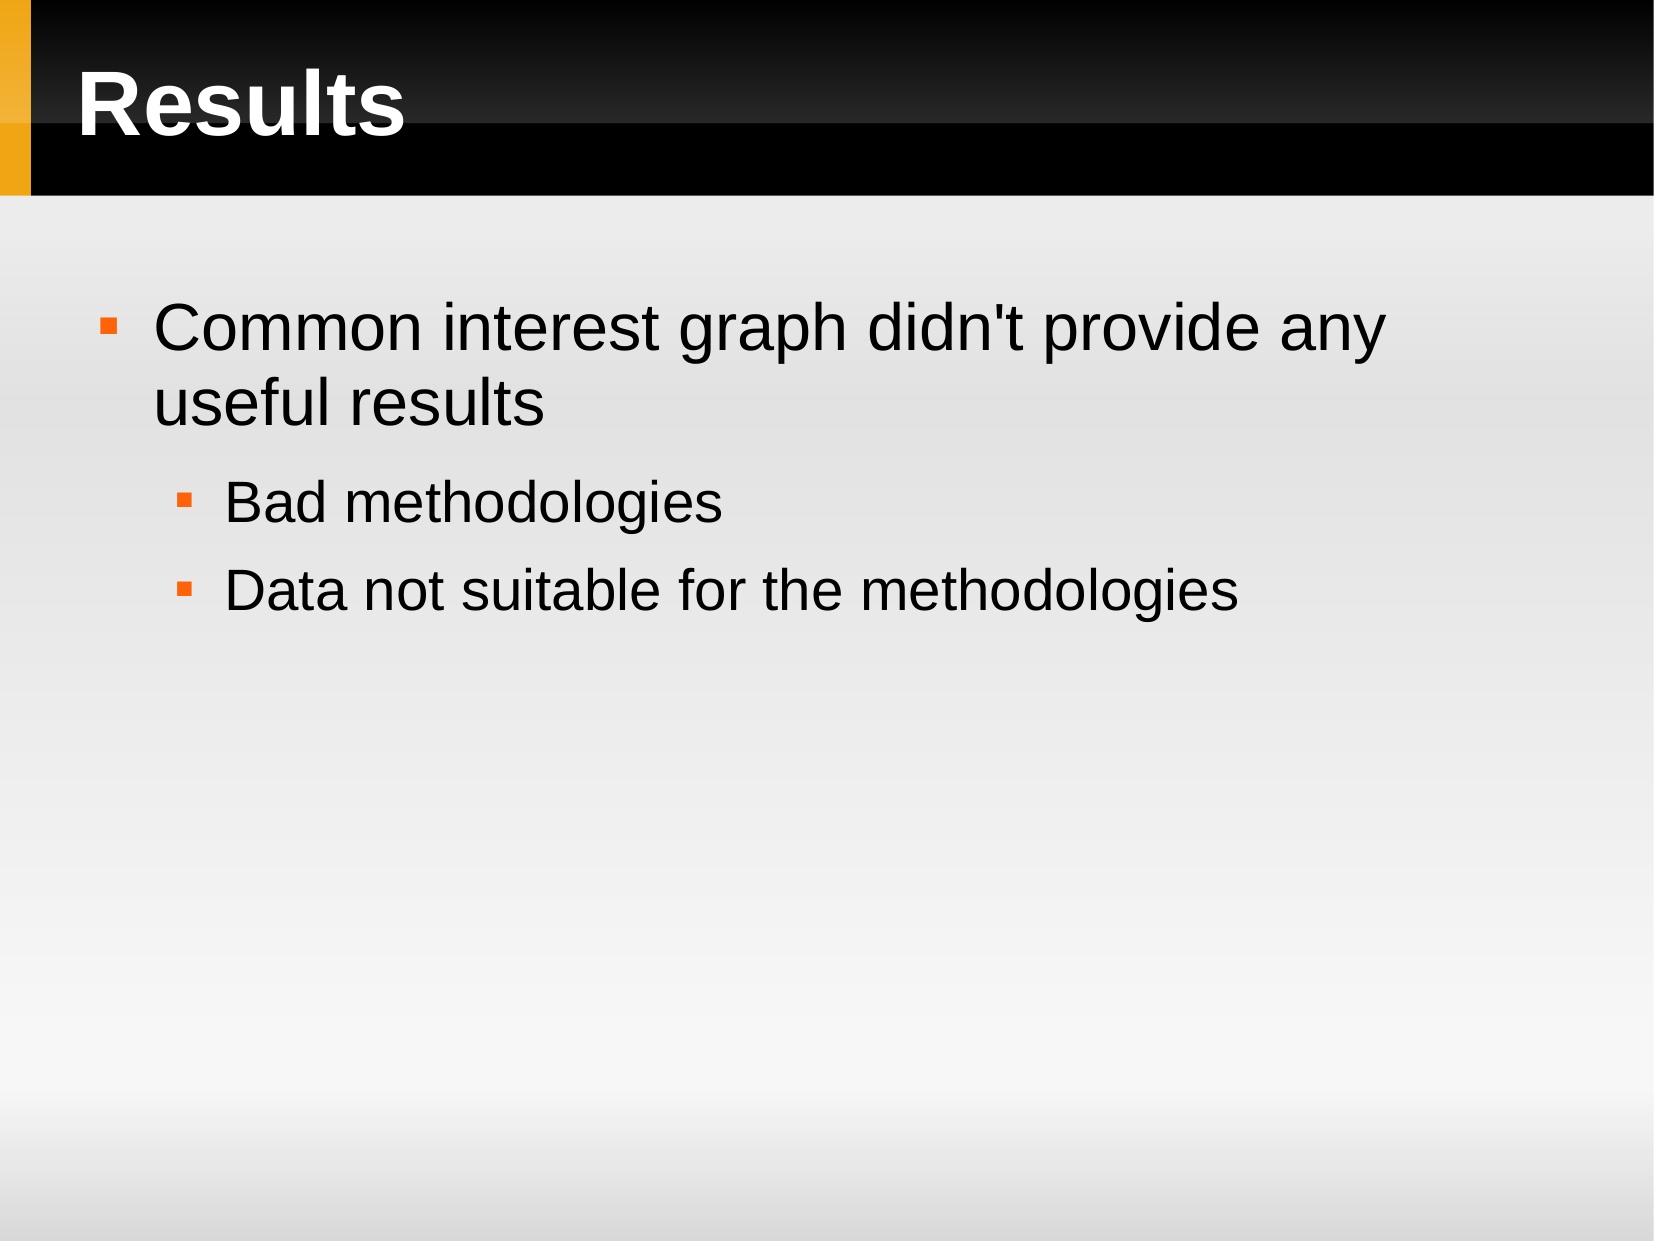

# Results
Common interest graph didn't provide any useful results
Bad methodologies
Data not suitable for the methodologies